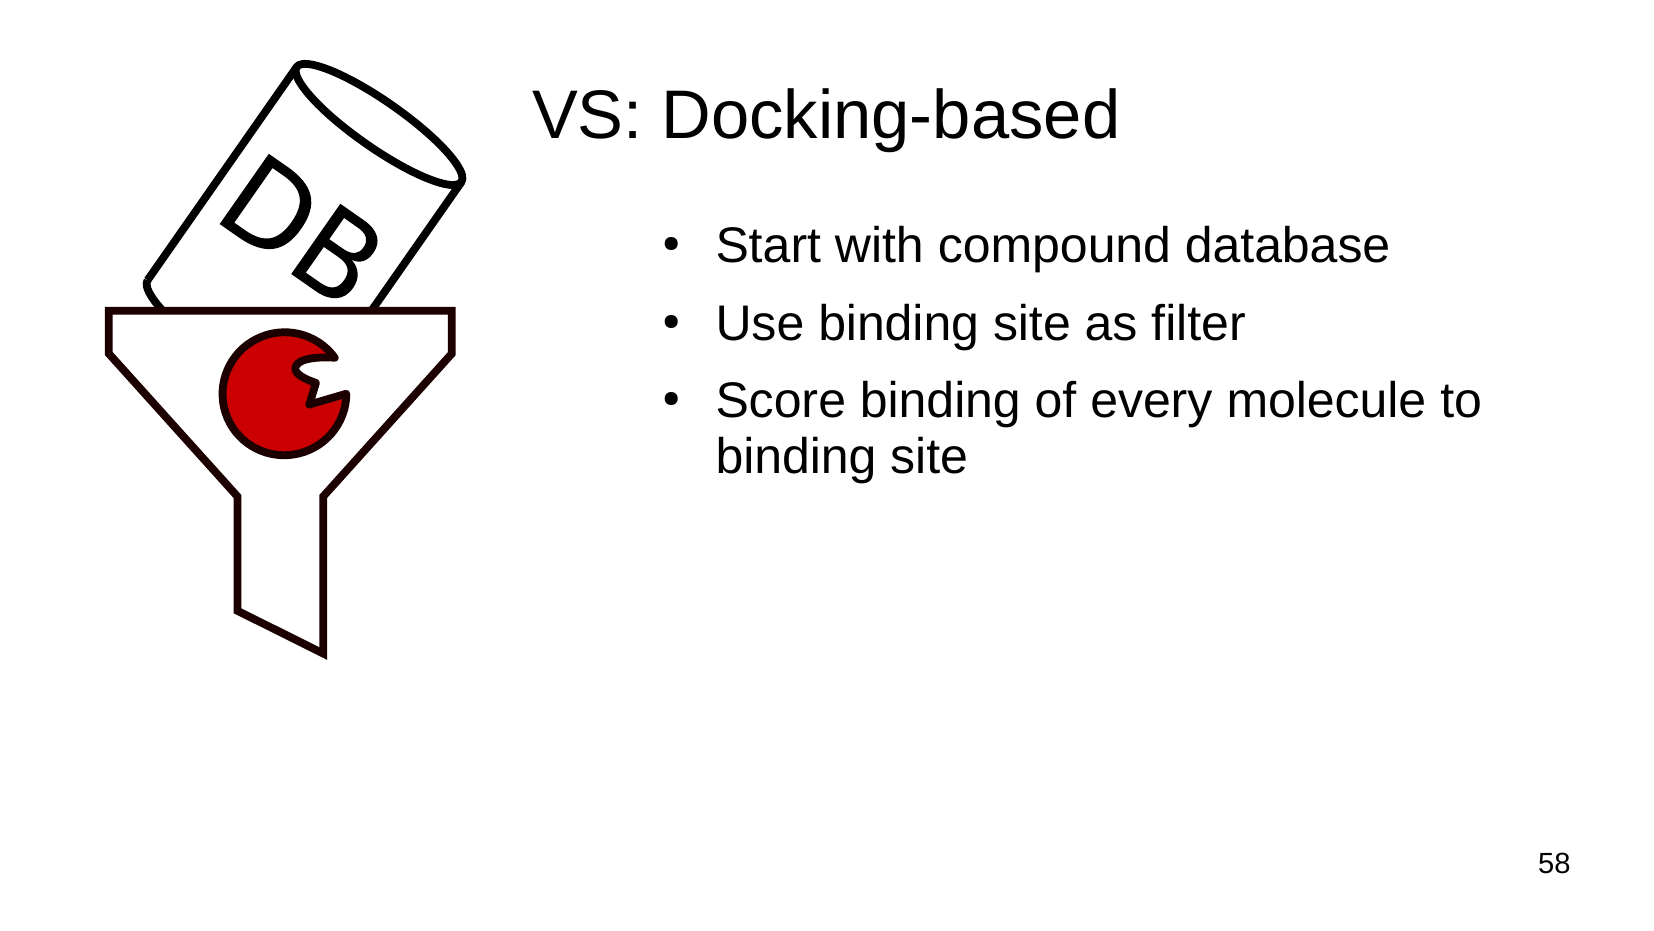

# VS: Docking-based
Start with compound database
Use binding site as filter
Score binding of every molecule to binding site
58